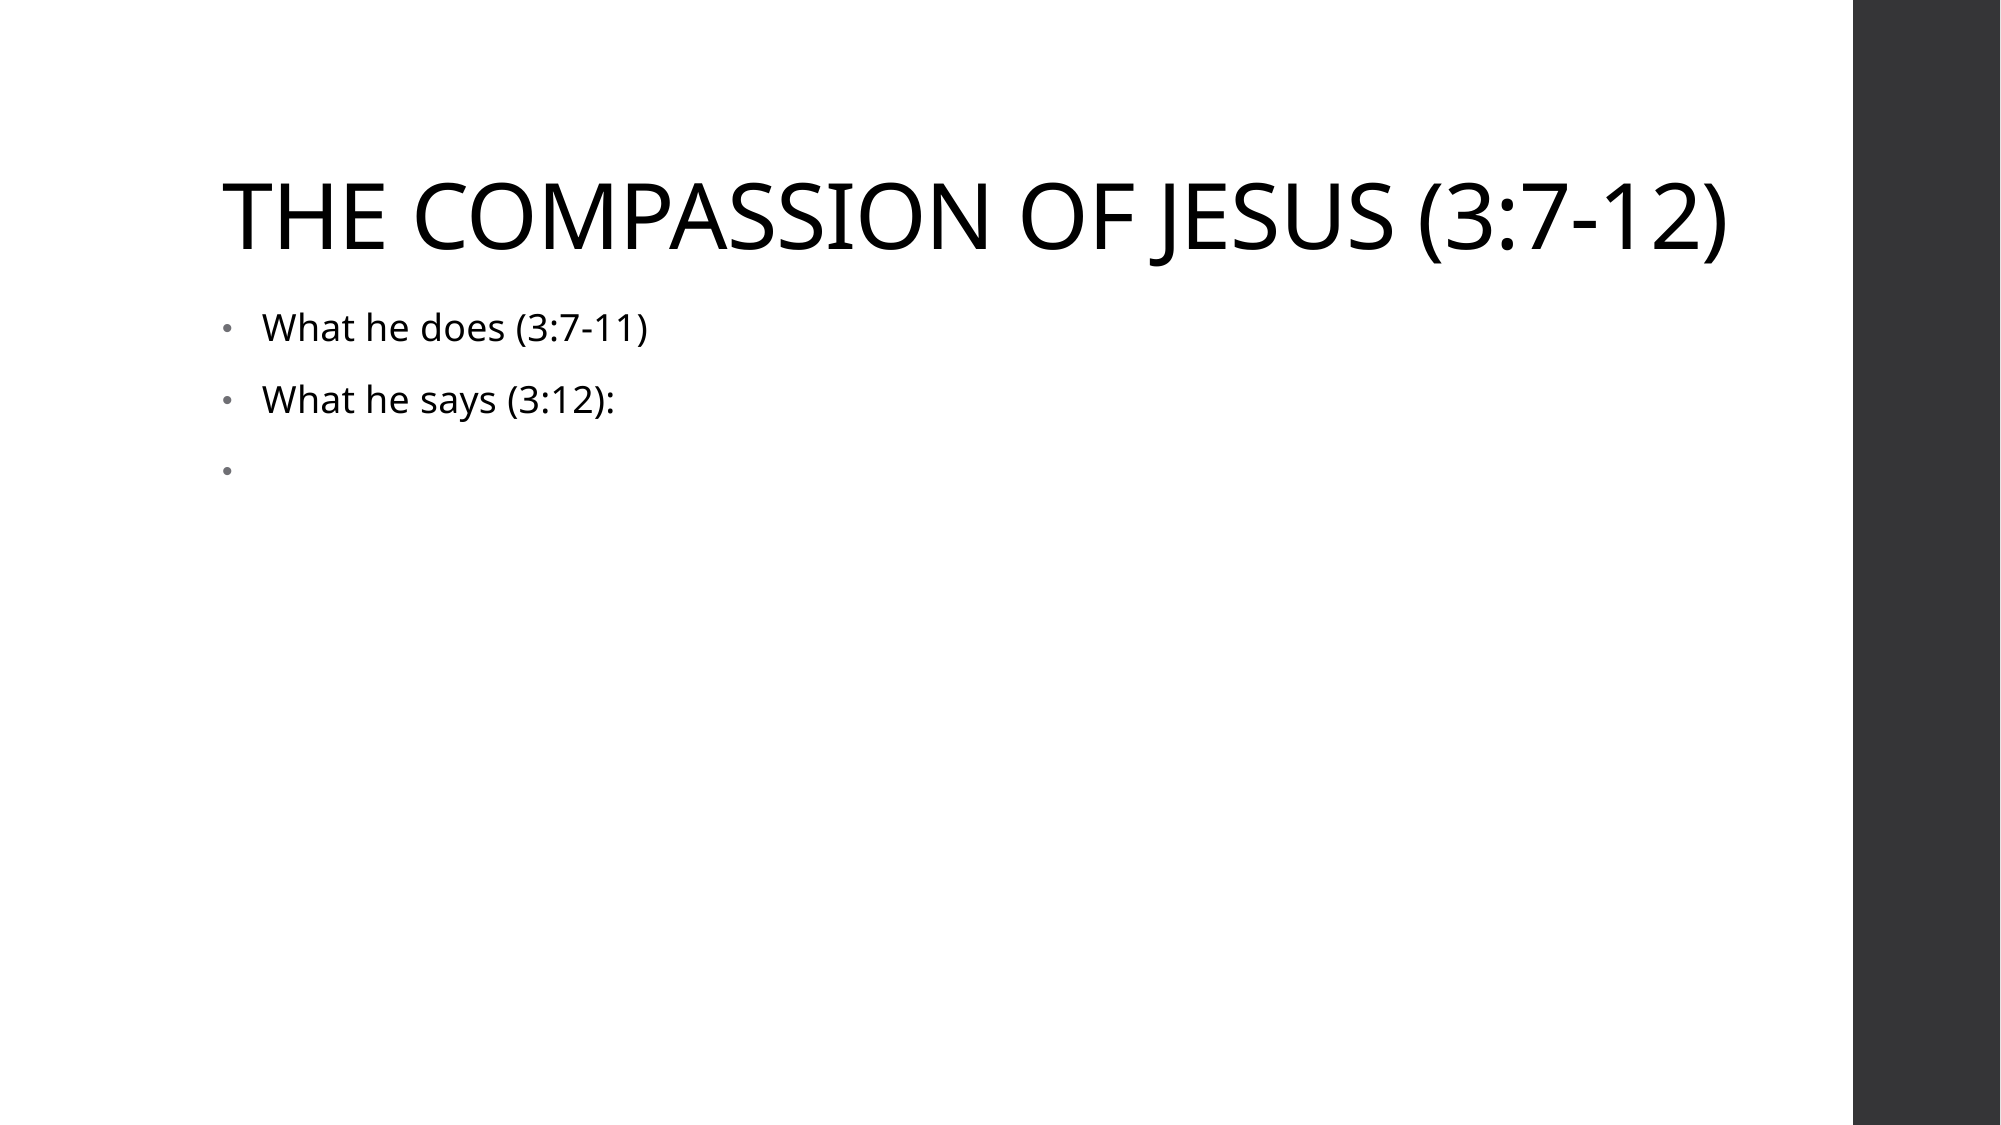

# THE COMPASSION OF JESUS (3:7-12)
 What he does (3:7-11)
 What he says (3:12):